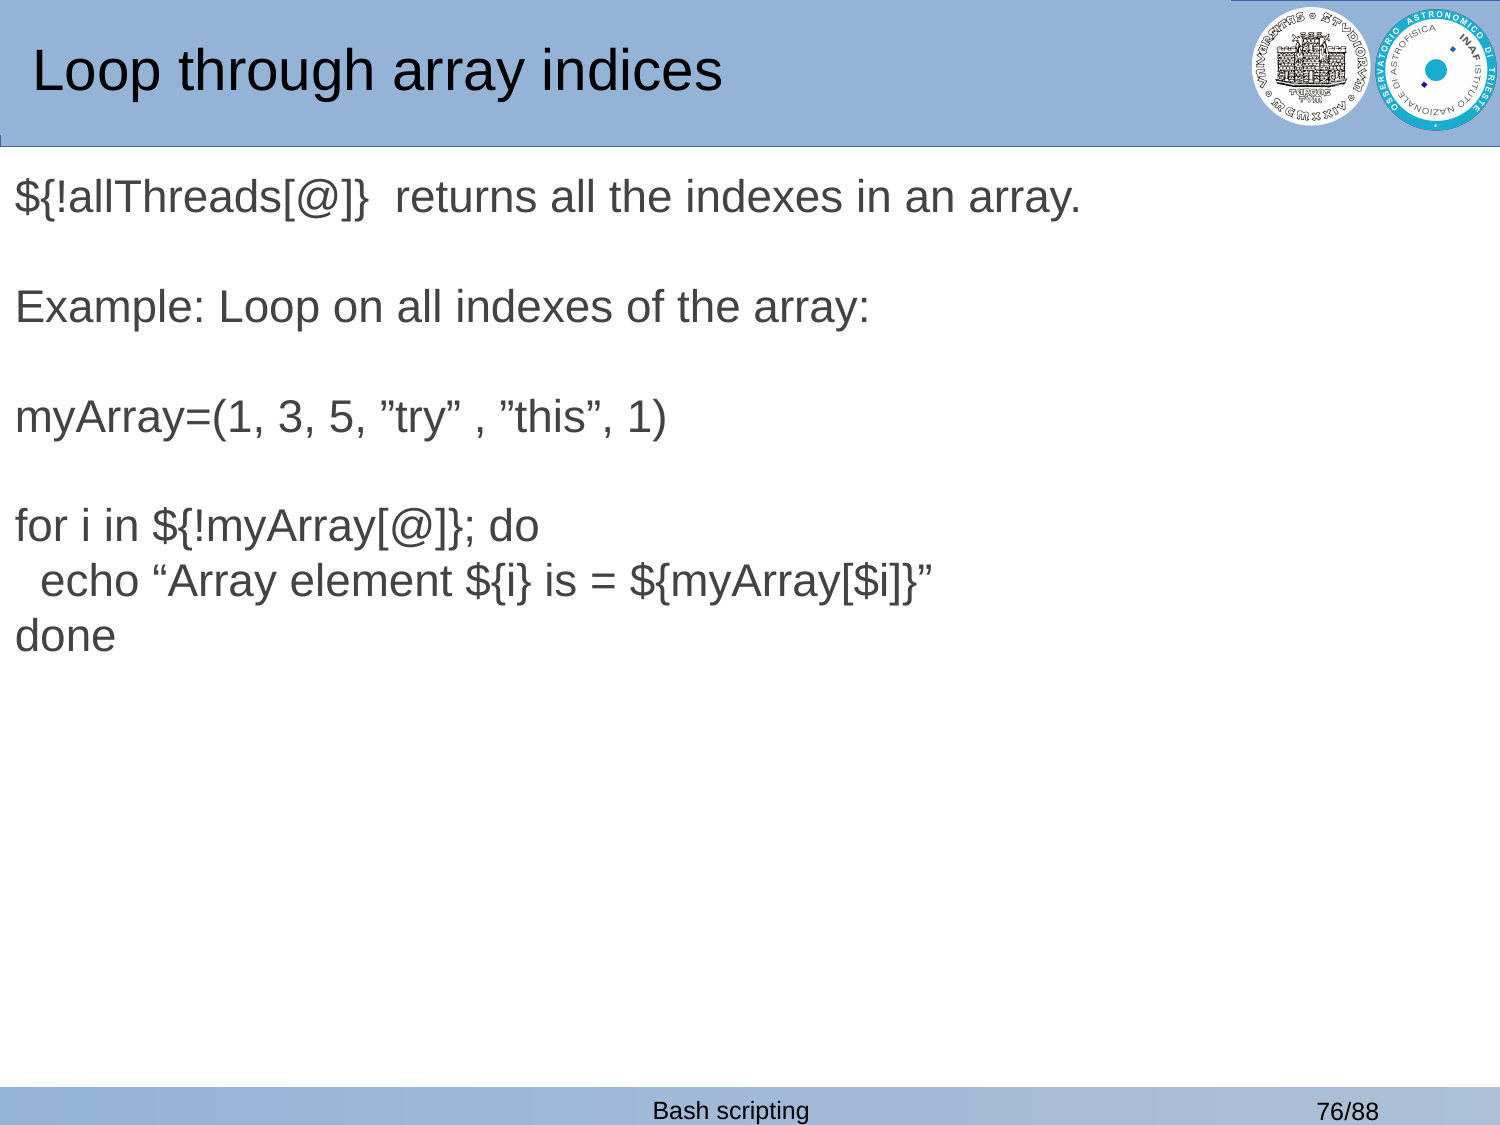

Loop through array indices
# ${!allThreads[@]} returns all the indexes in an array.
Example: Loop on all indexes of the array:
myArray=(1, 3, 5, ”try” , ”this”, 1)
for i in ${!myArray[@]}; do
 echo “Array element ${i} is = ${myArray[$i]}”
done